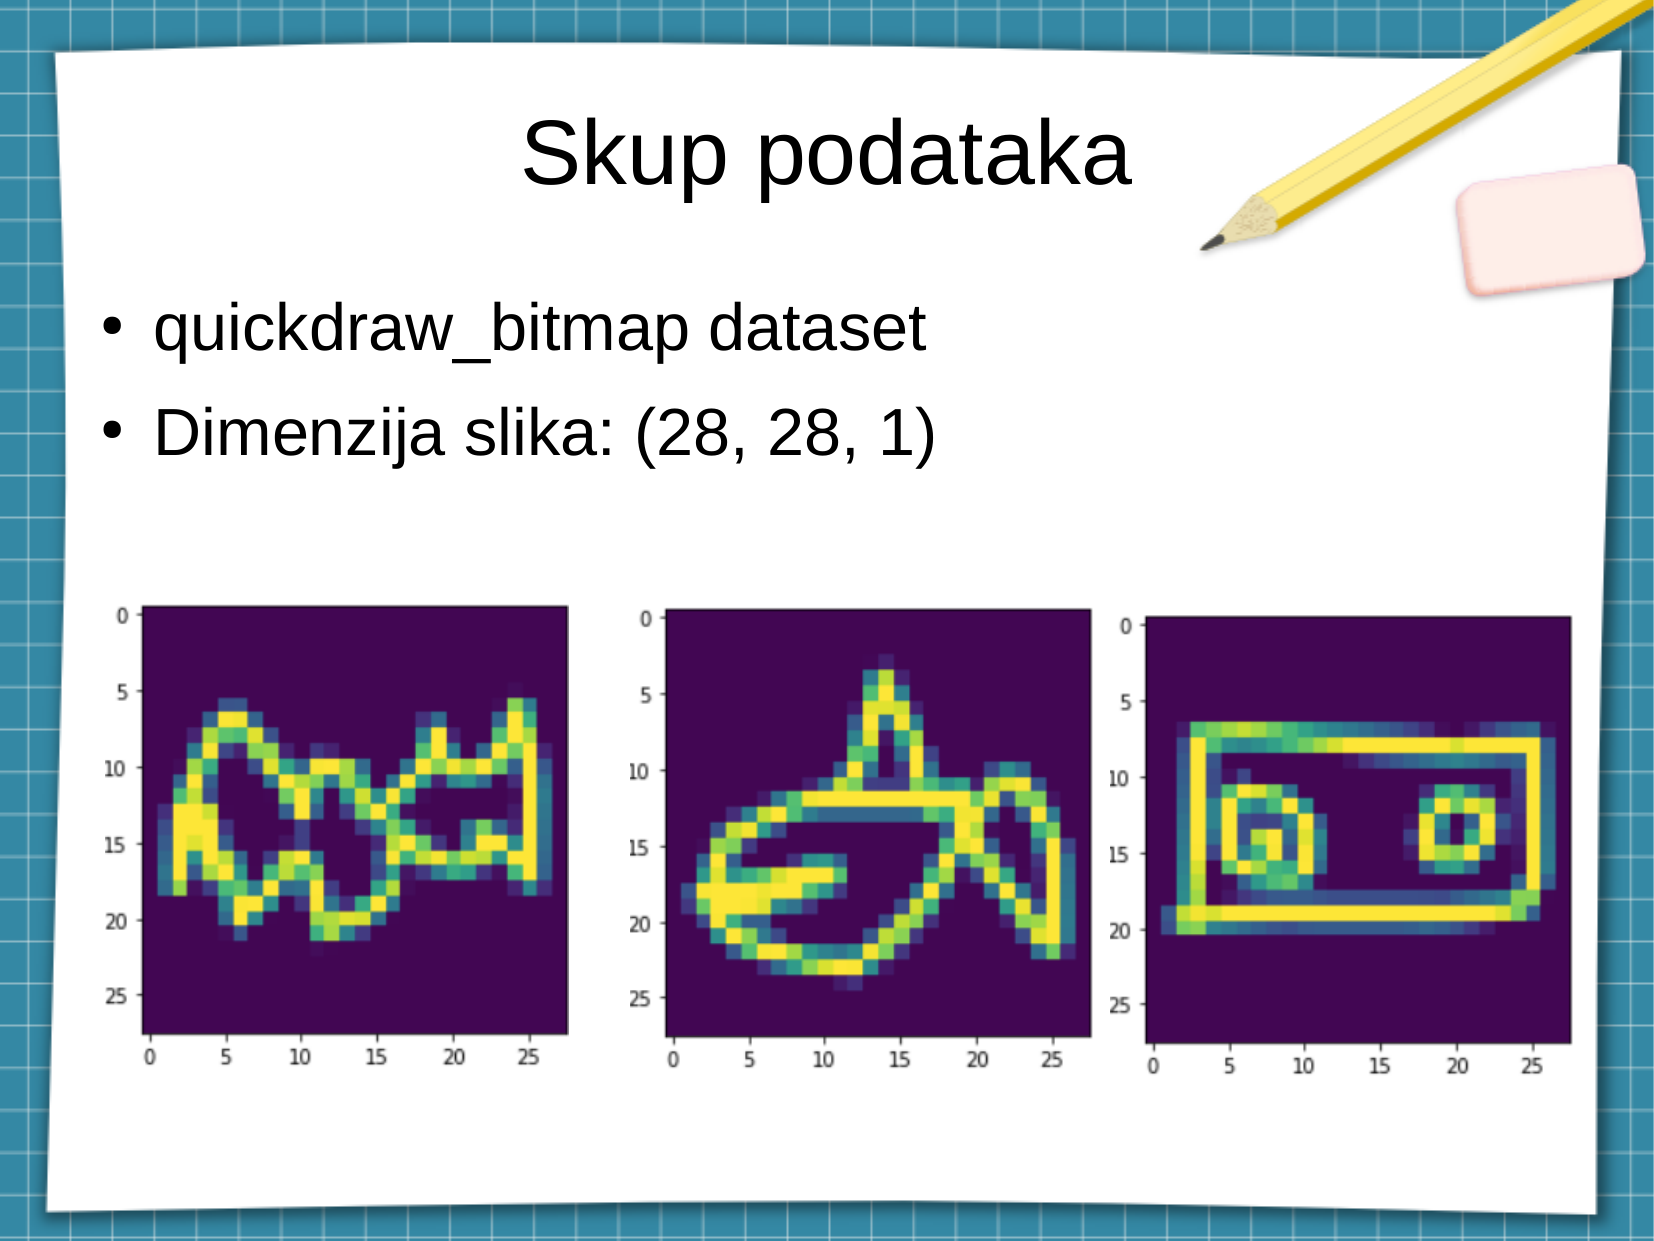

# Skup podataka
quickdraw_bitmap dataset
Dimenzija slika: (28, 28, 1)